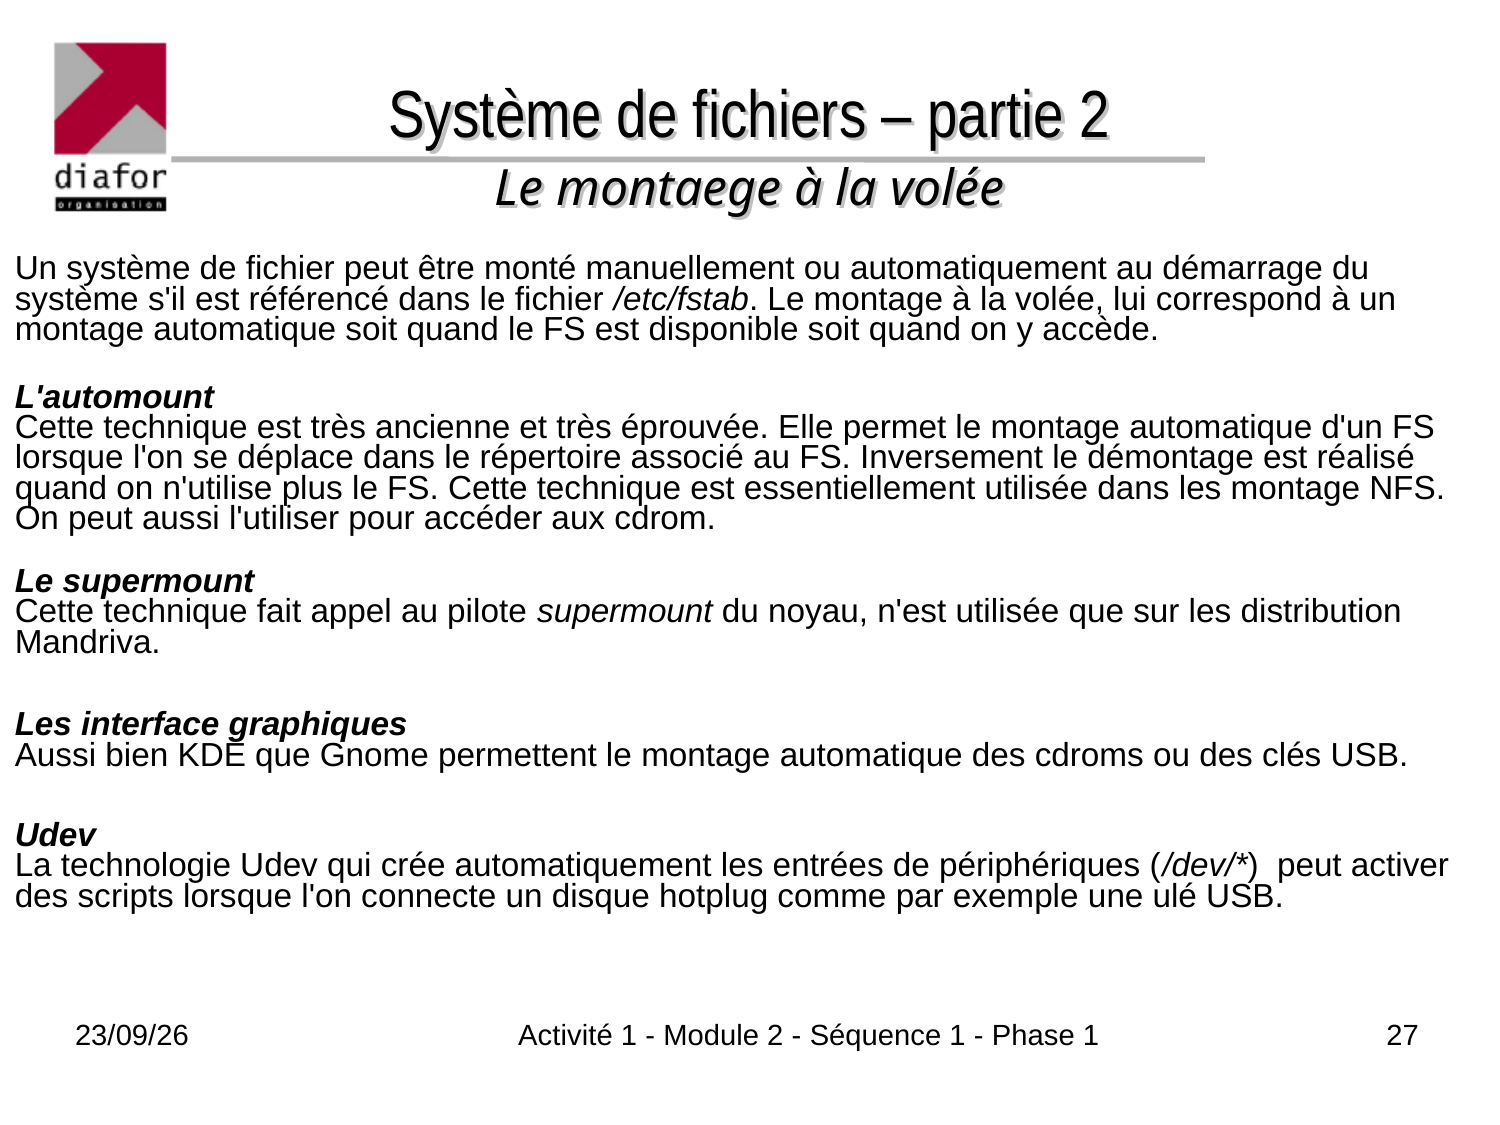

# Système de fichiers – partie 2 Le montaege à la volée
Un système de fichier peut être monté manuellement ou automatiquement au démarrage du
système s'il est référencé dans le fichier /etc/fstab. Le montage à la volée, lui correspond à un
montage automatique soit quand le FS est disponible soit quand on y accède.
L'automount
Cette technique est très ancienne et très éprouvée. Elle permet le montage automatique d'un FS
lorsque l'on se déplace dans le répertoire associé au FS. Inversement le démontage est réalisé
quand on n'utilise plus le FS. Cette technique est essentiellement utilisée dans les montage NFS.
On peut aussi l'utiliser pour accéder aux cdrom.
Le supermount
Cette technique fait appel au pilote supermount du noyau, n'est utilisée que sur les distribution
Mandriva.
Les interface graphiques
Aussi bien KDE que Gnome permettent le montage automatique des cdroms ou des clés USB.
Udev
La technologie Udev qui crée automatiquement les entrées de périphériques (/dev/*) peut activer
des scripts lorsque l'on connecte un disque hotplug comme par exemple une ulé USB.
Activité 1 - Module 2 - Séquence 1 - Phase 1
27